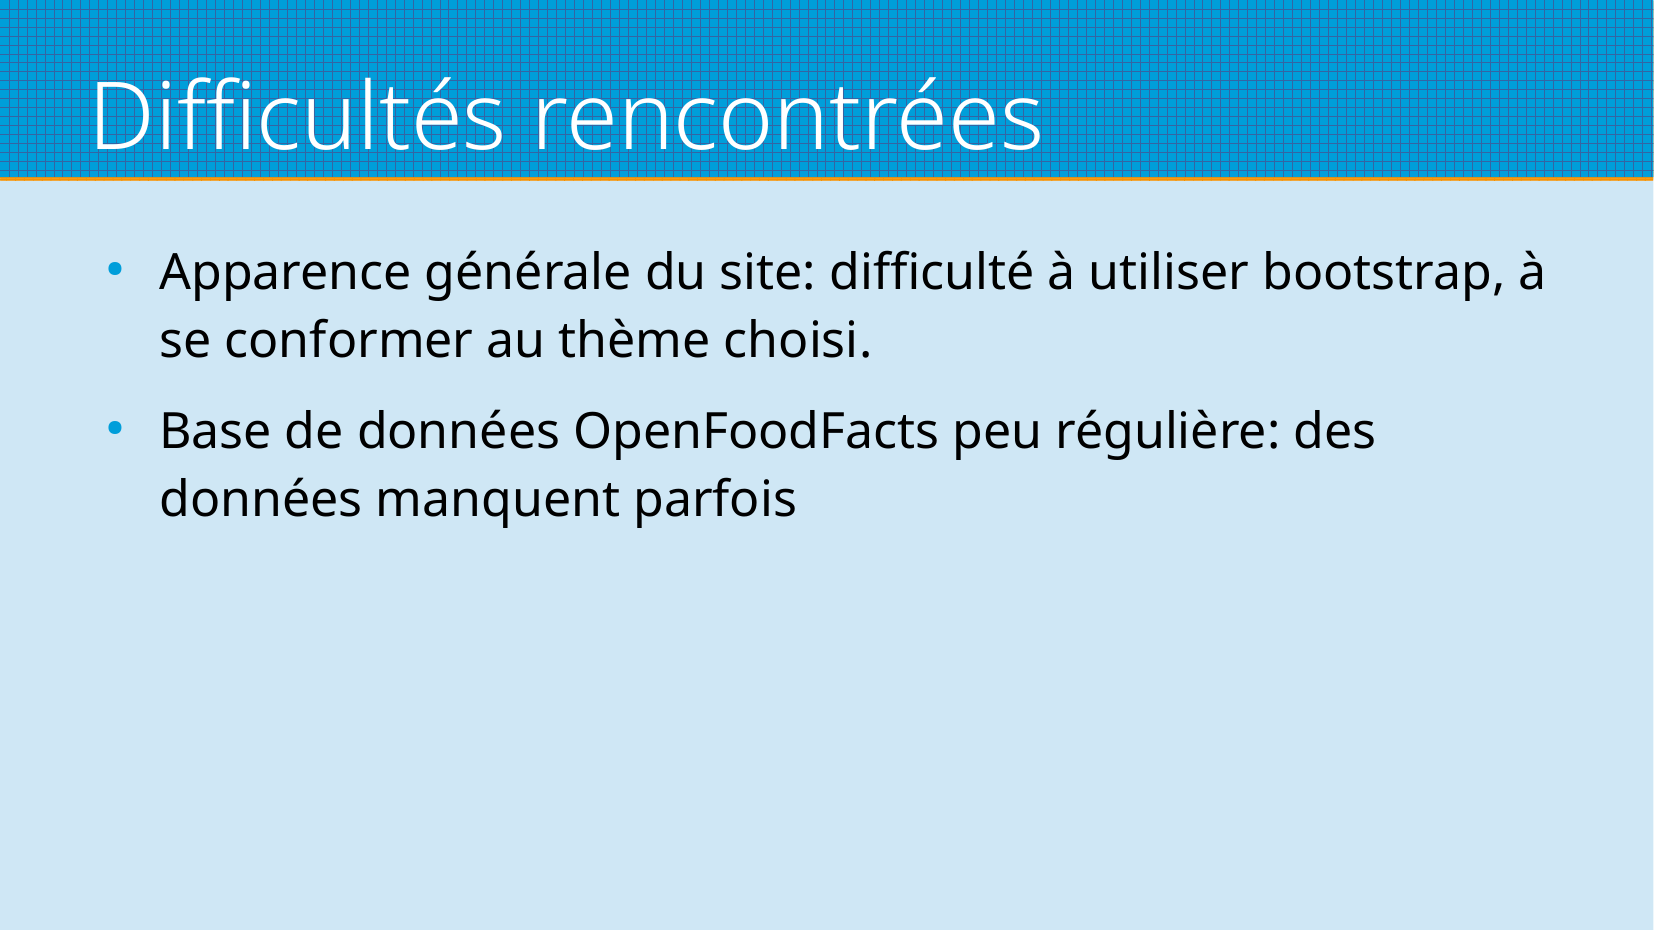

# Difficultés rencontrées
Apparence générale du site: difficulté à utiliser bootstrap, à se conformer au thème choisi.
Base de données OpenFoodFacts peu régulière: des données manquent parfois